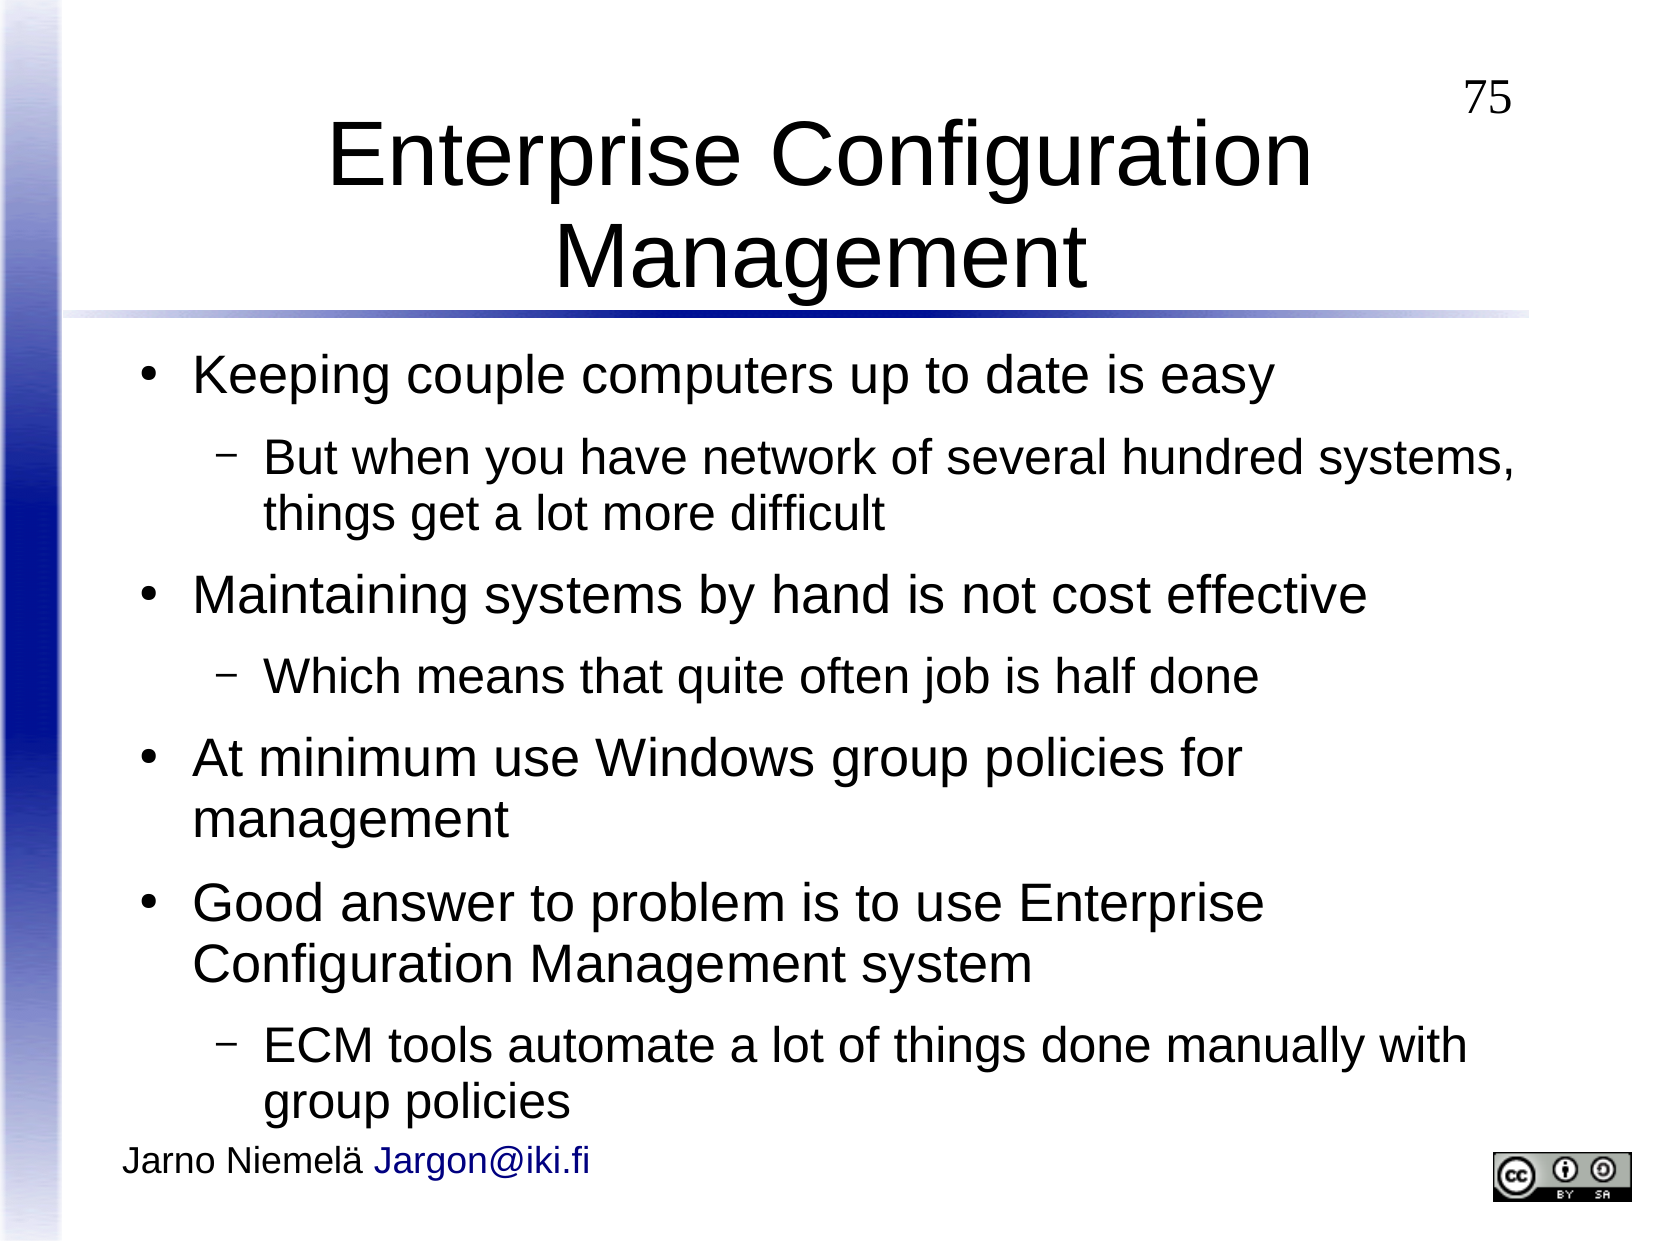

# Enterprise Configuration Management
Keeping couple computers up to date is easy
But when you have network of several hundred systems, things get a lot more difficult
Maintaining systems by hand is not cost effective
Which means that quite often job is half done
At minimum use Windows group policies for management
Good answer to problem is to use Enterprise Configuration Management system
ECM tools automate a lot of things done manually with group policies